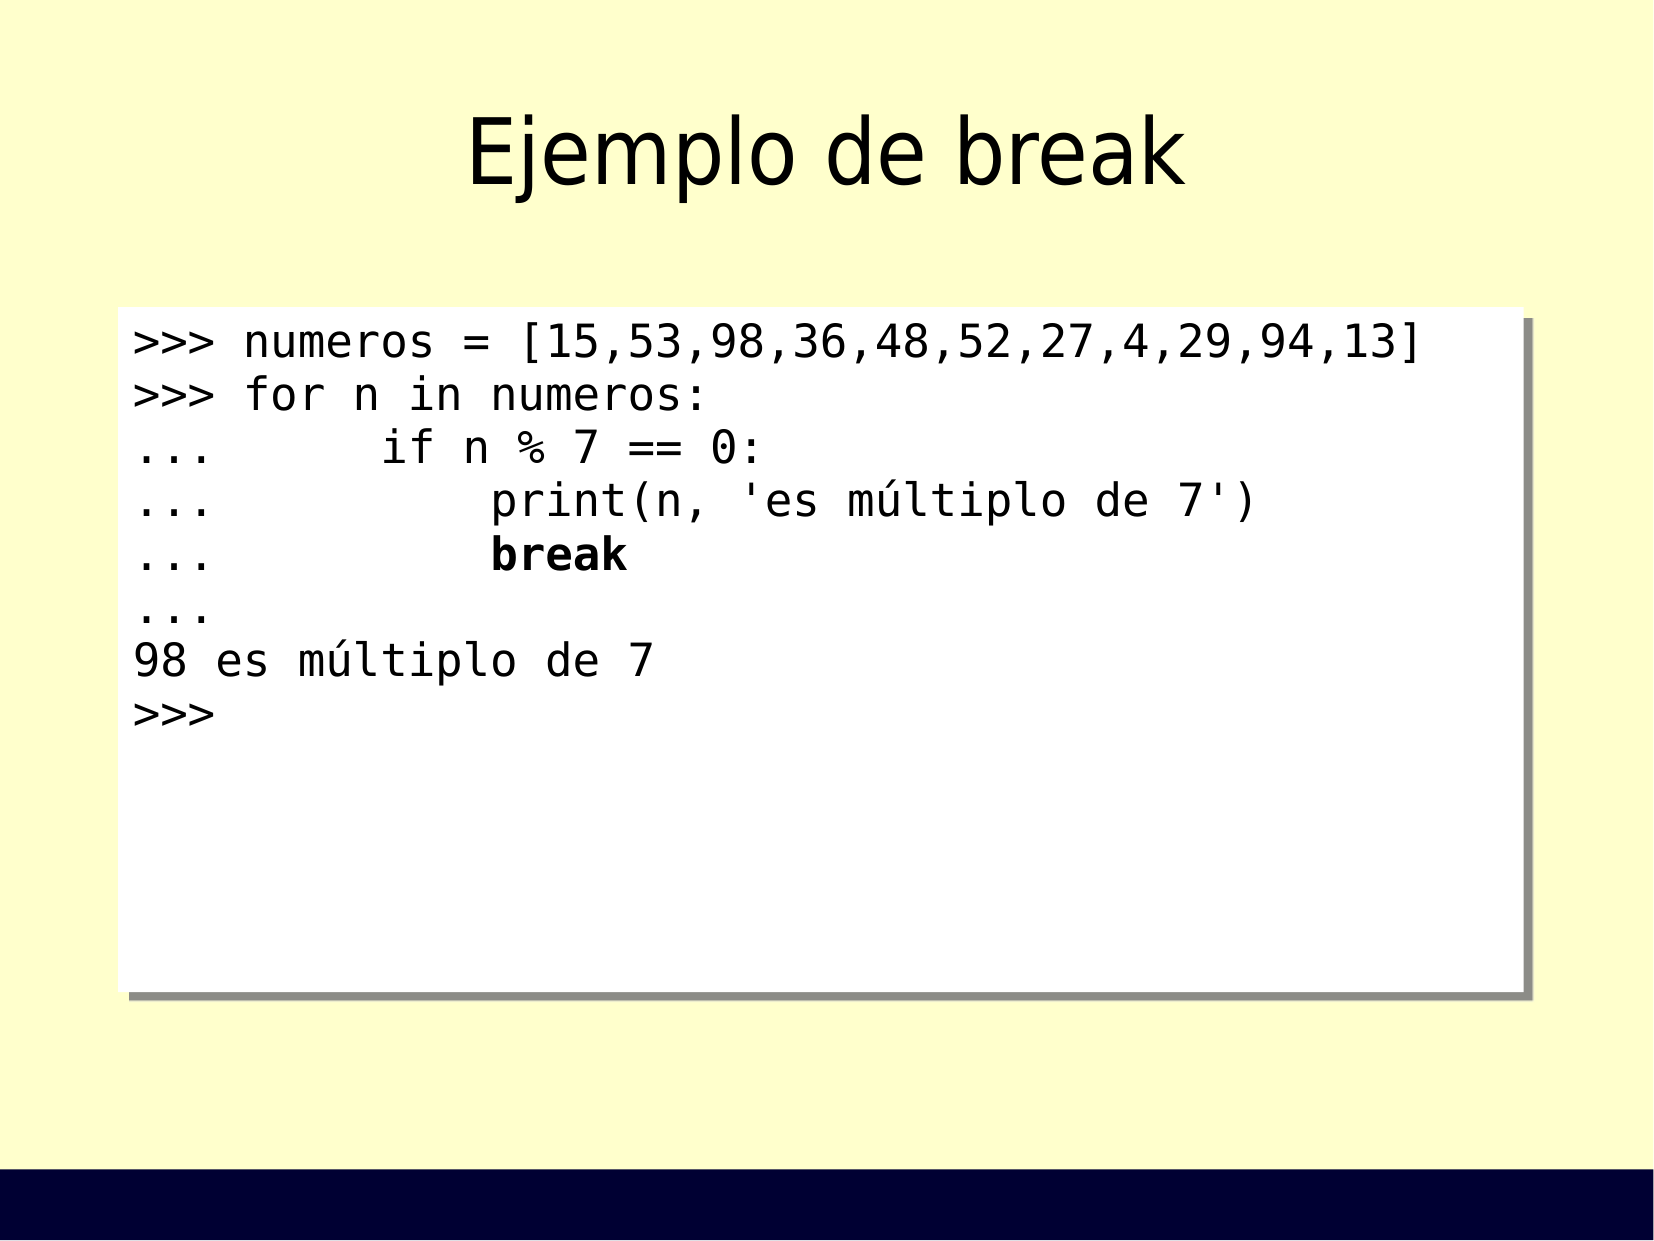

# Ejemplo de break
>>> numeros = [15,53,98,36,48,52,27,4,29,94,13]
>>> for n in numeros:
... if n % 7 == 0:
... print(n, 'es múltiplo de 7')
... break
...
98 es múltiplo de 7
>>>